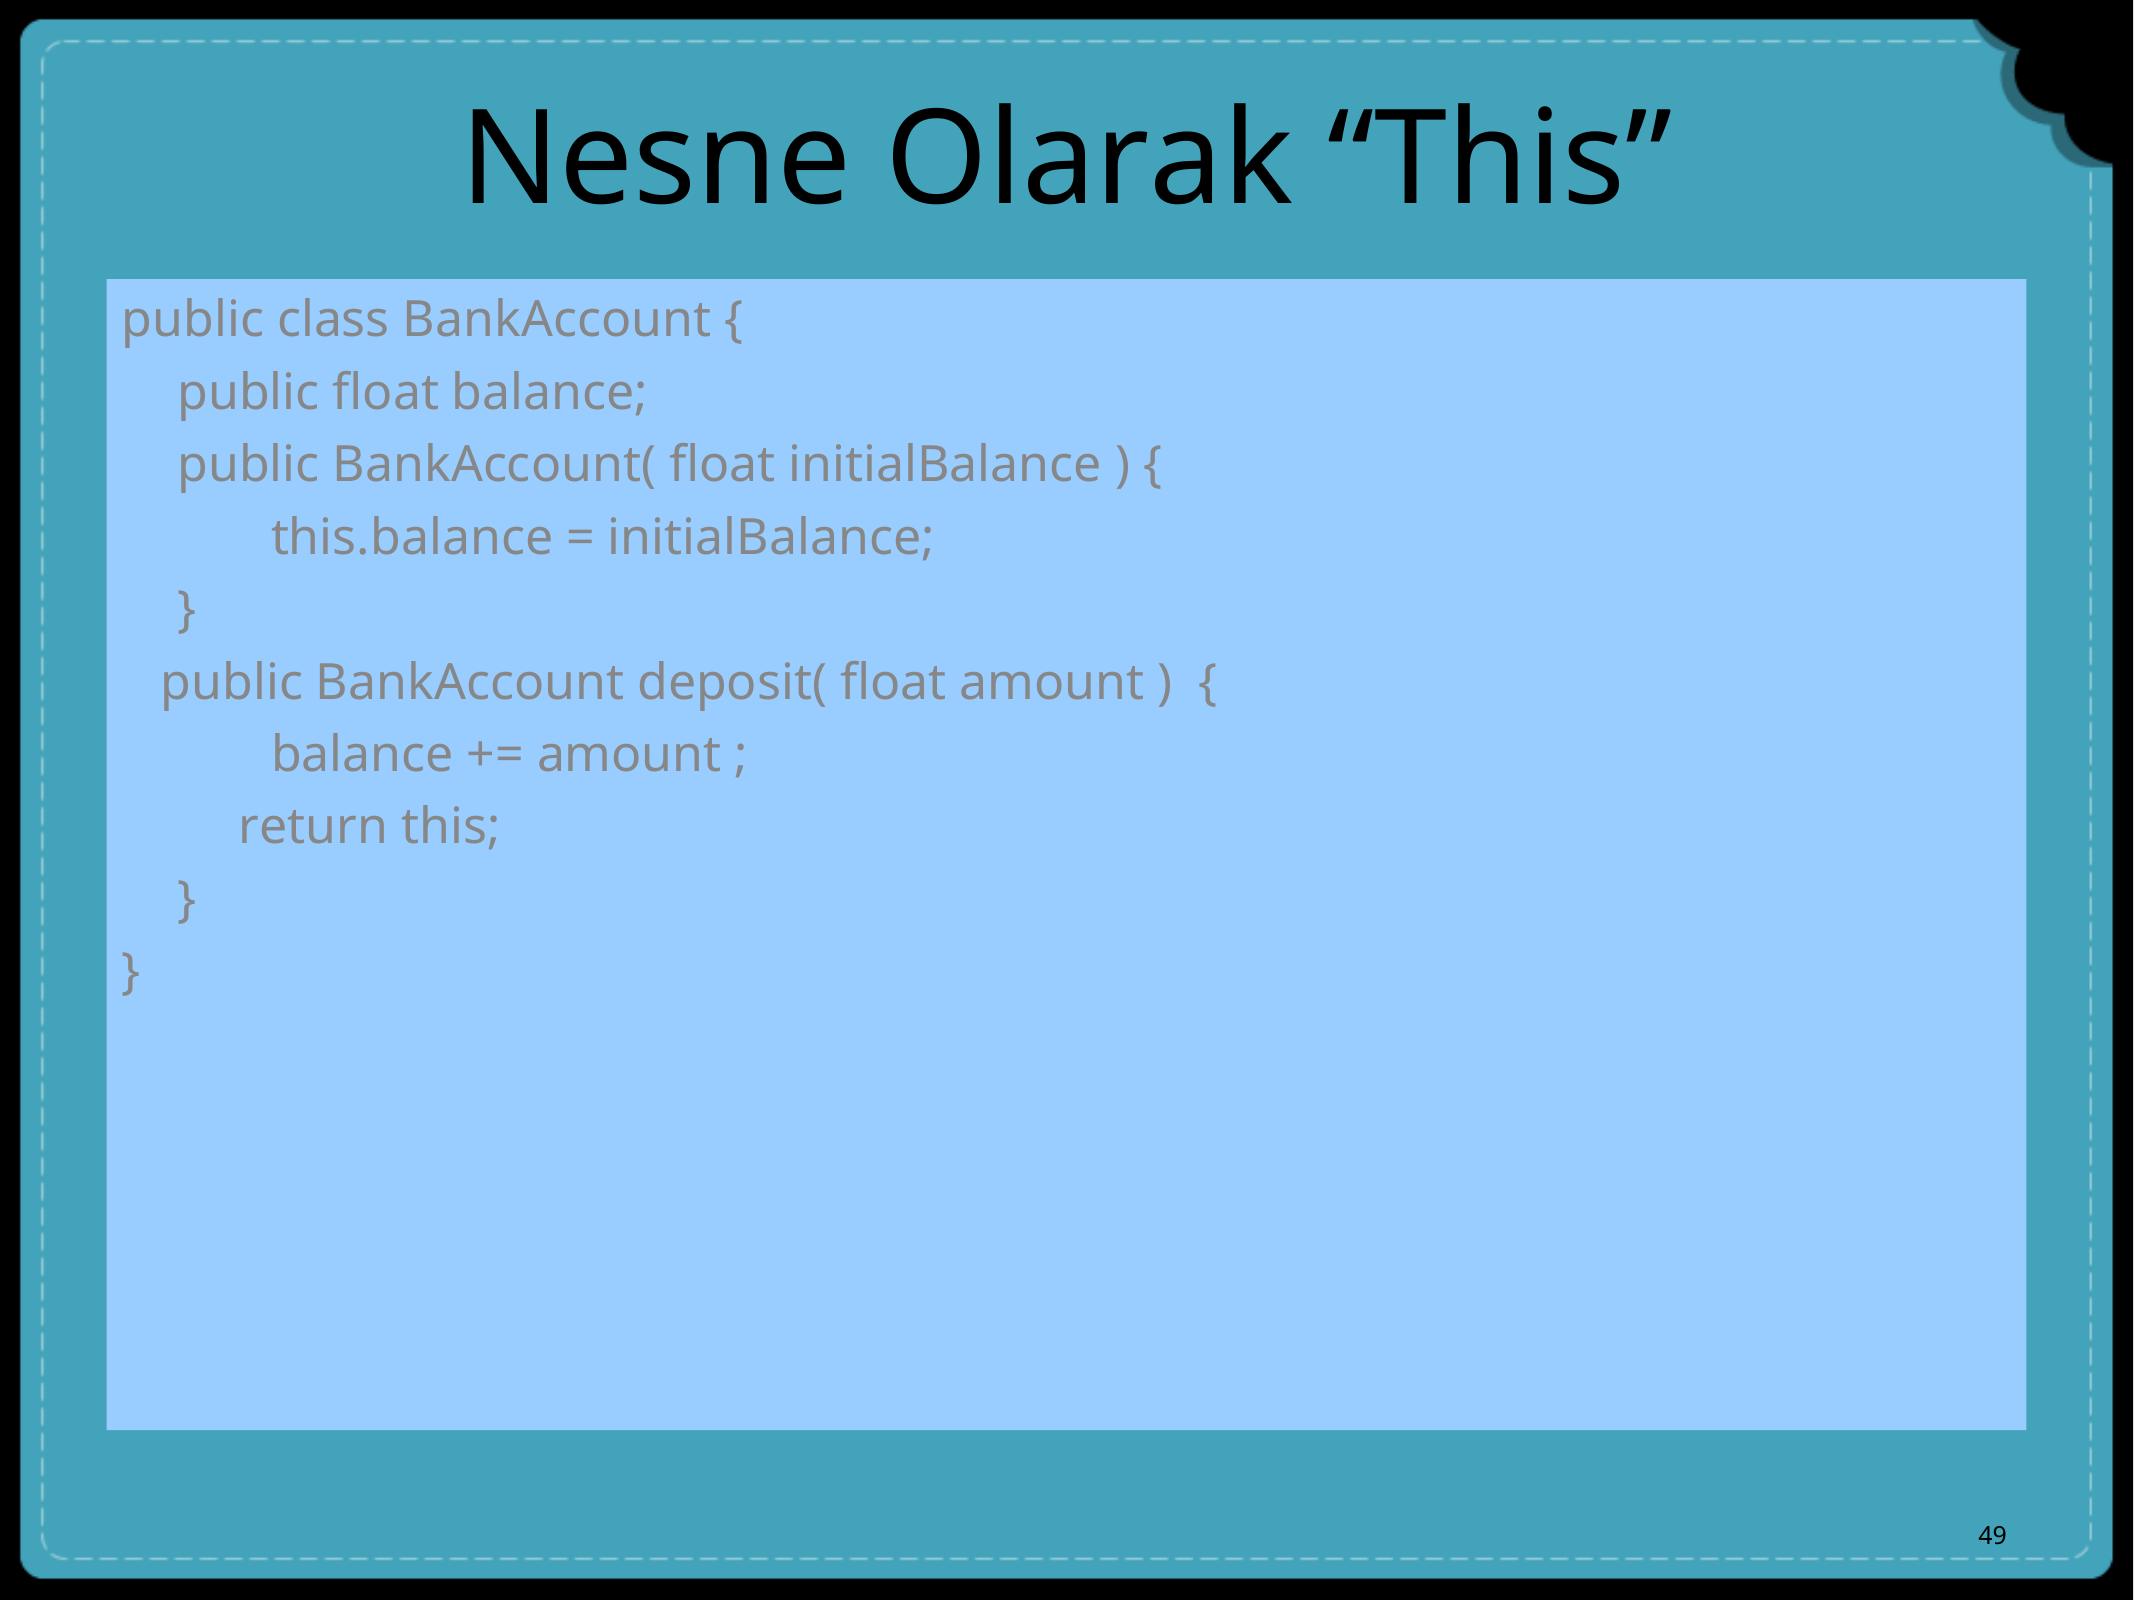

# Nesne Olarak “This”
public class BankAccount {
	public float balance;
	public BankAccount( float initialBalance ) {
		this.balance = initialBalance;
	}
 public BankAccount deposit( float amount ) {
		balance += amount ;
 return this;
	}
}
49